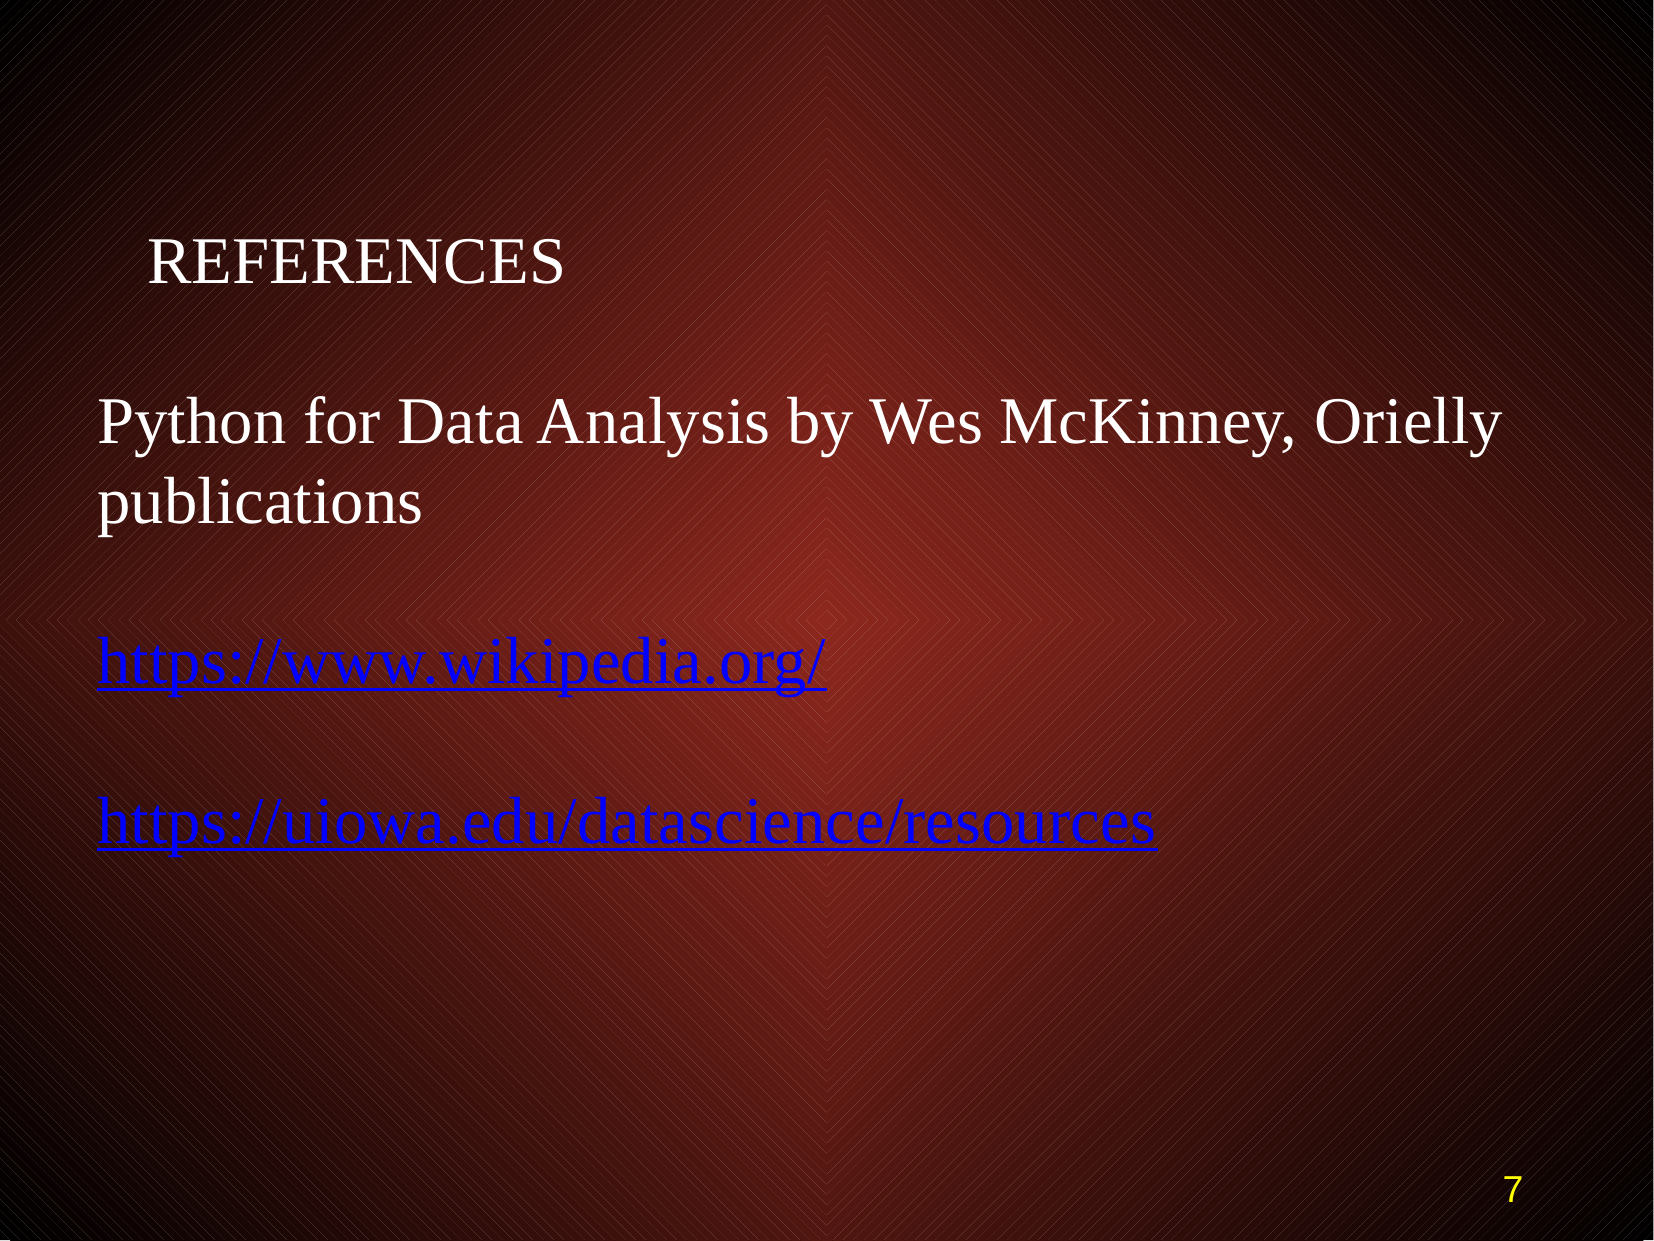

REFERENCES
Python for Data Analysis by Wes McKinney, Orielly publications
https://www.wikipedia.org/
https://uiowa.edu/datascience/resources